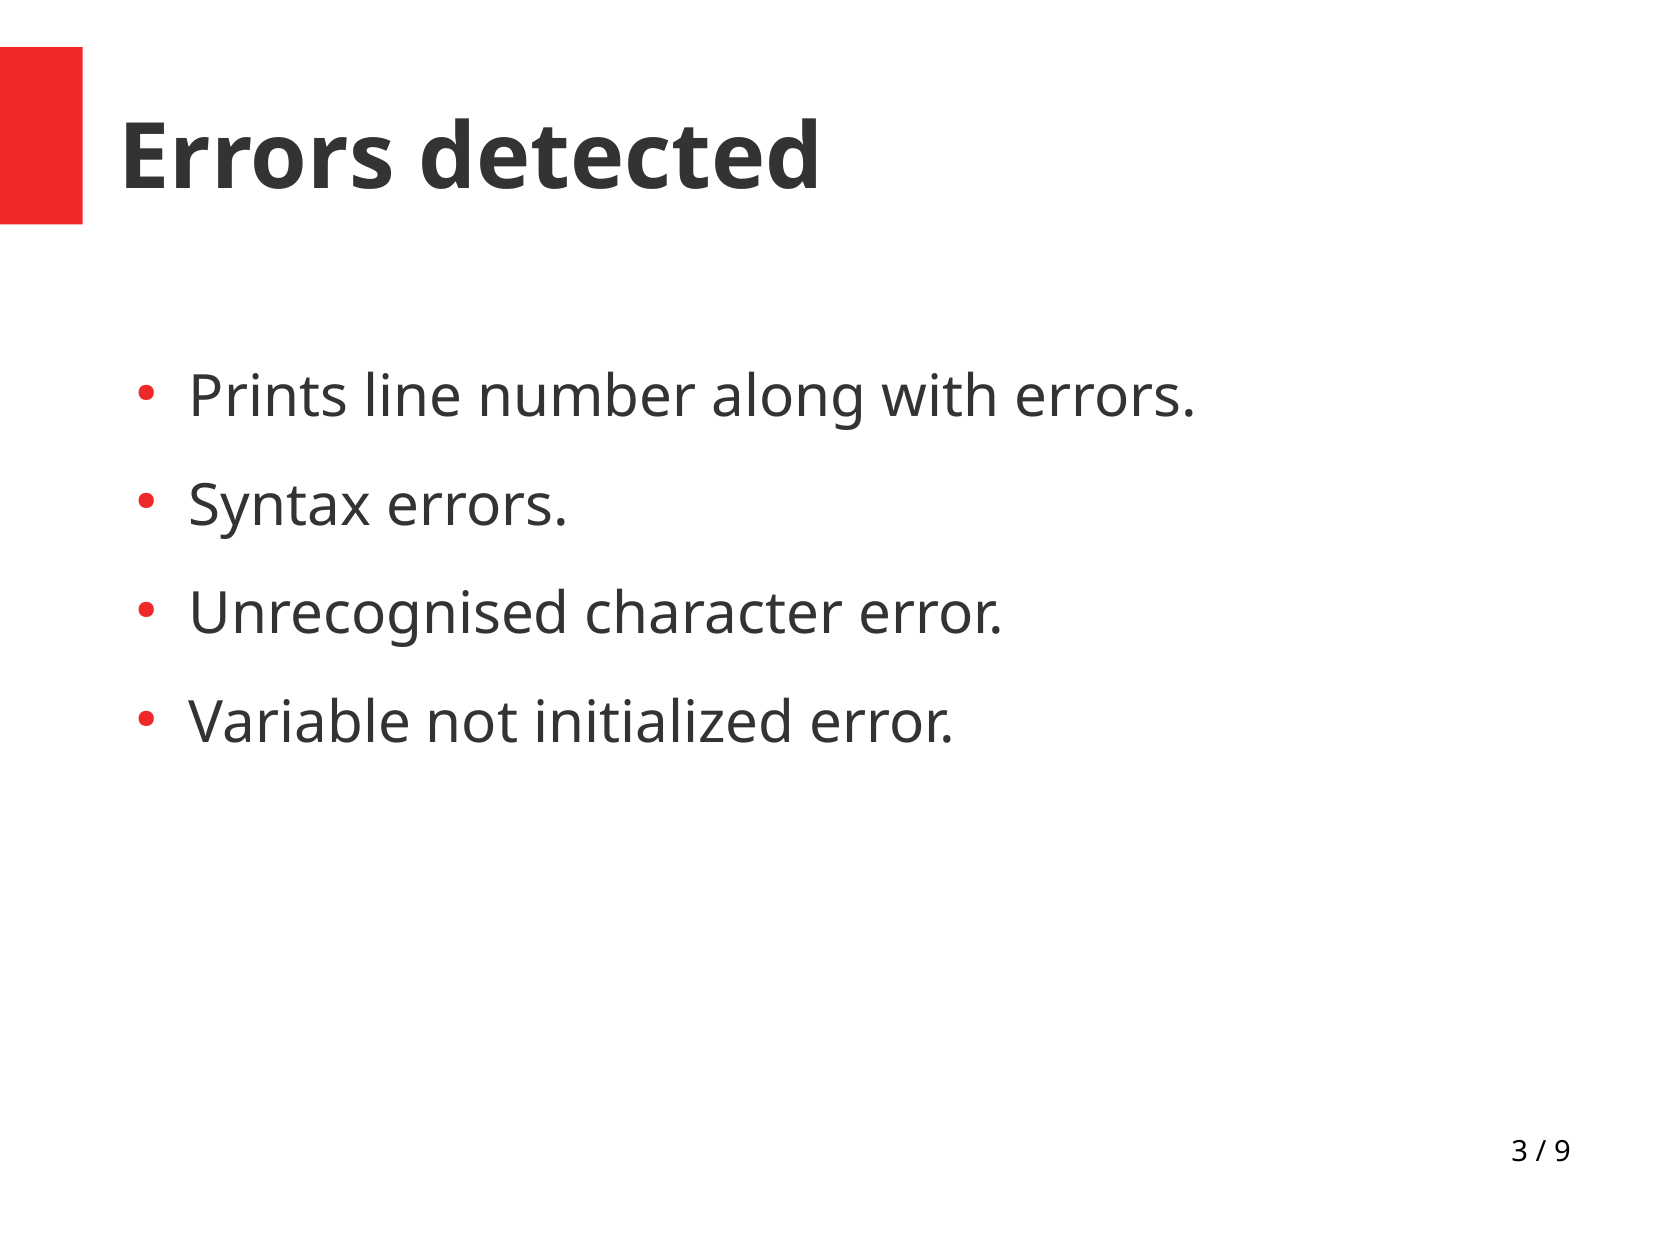

# Errors detected
Prints line number along with errors.
Syntax errors.
Unrecognised character error.
Variable not initialized error.
3